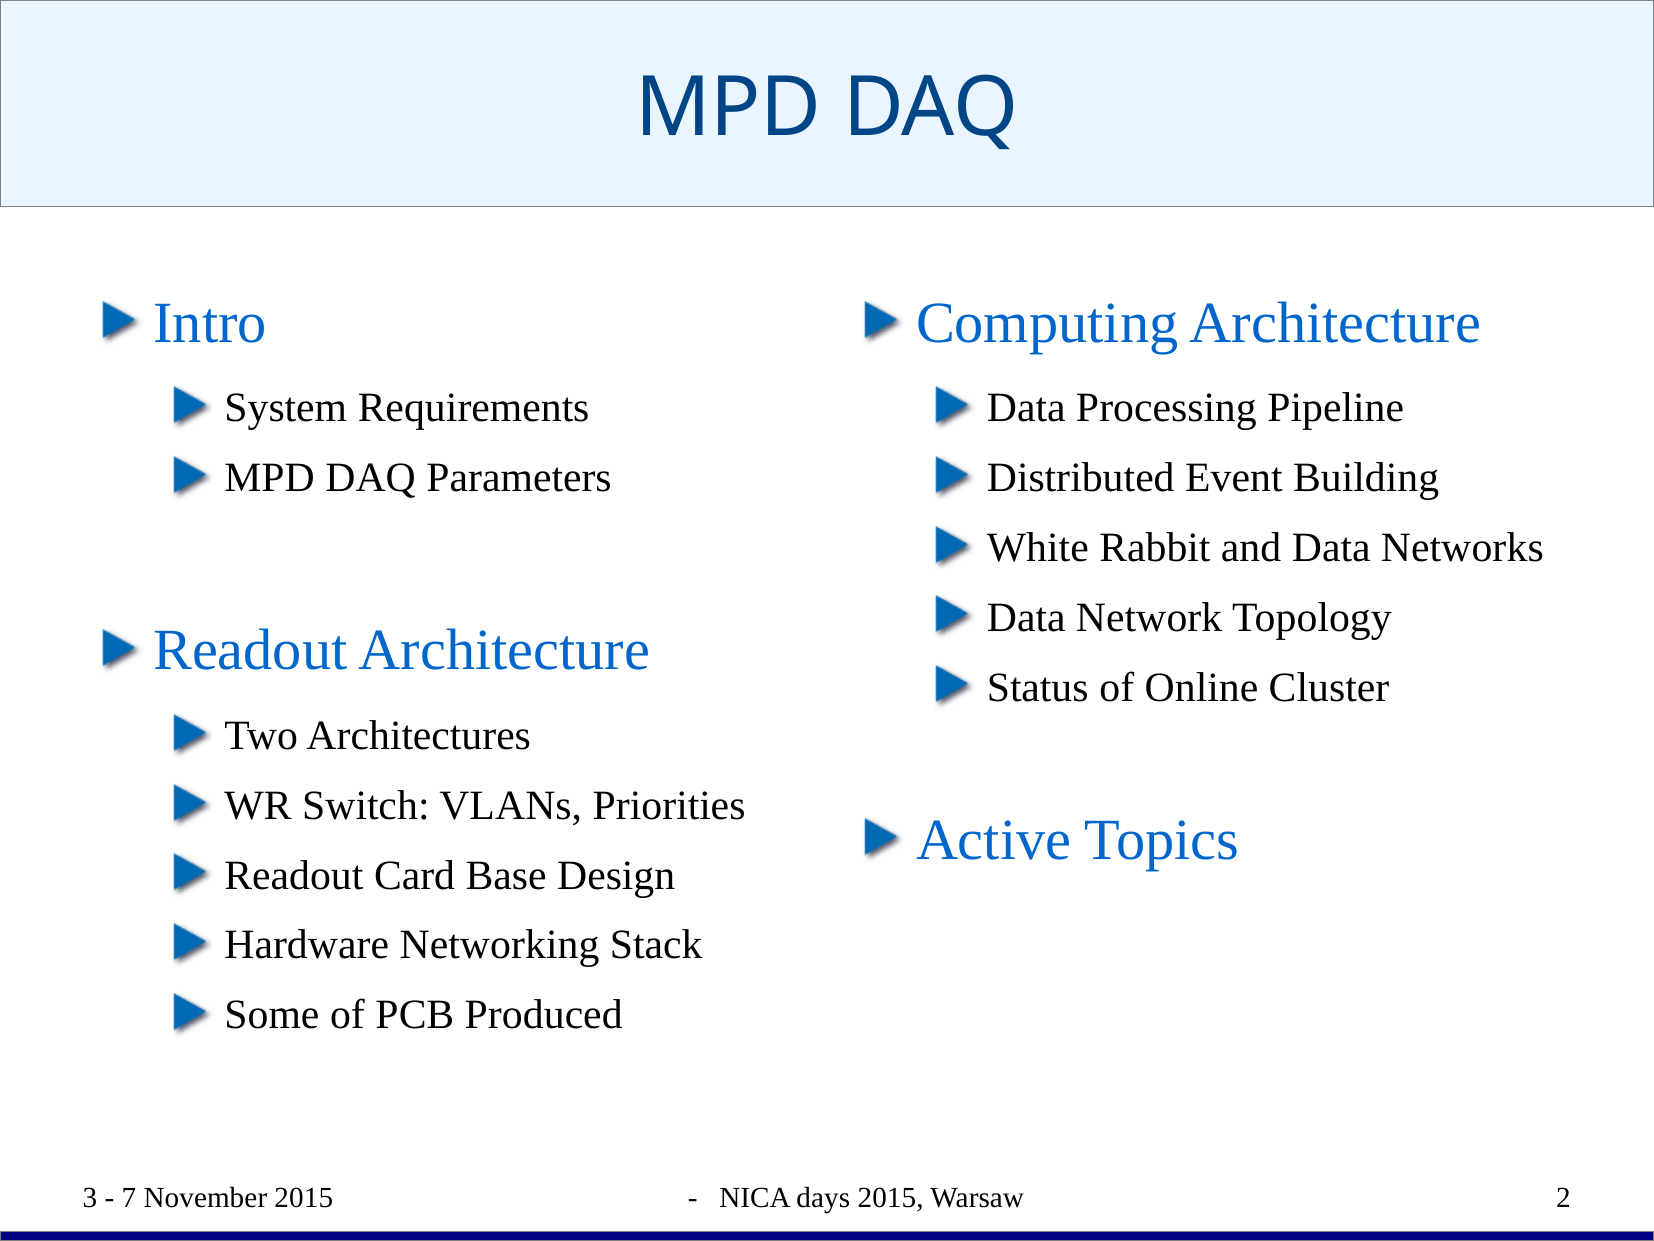

MPD DAQ
# Intro
System Requirements
MPD DAQ Parameters
Readout Architecture
Two Architectures
WR Switch: VLANs, Priorities
Readout Card Base Design
Hardware Networking Stack
Some of PCB Produced
Computing Architecture
Data Processing Pipeline
Distributed Event Building
White Rabbit and Data Networks
Data Network Topology
Status of Online Cluster
Active Topics
3 - 7 November 2015
 - NICA days 2015, Warsaw
2